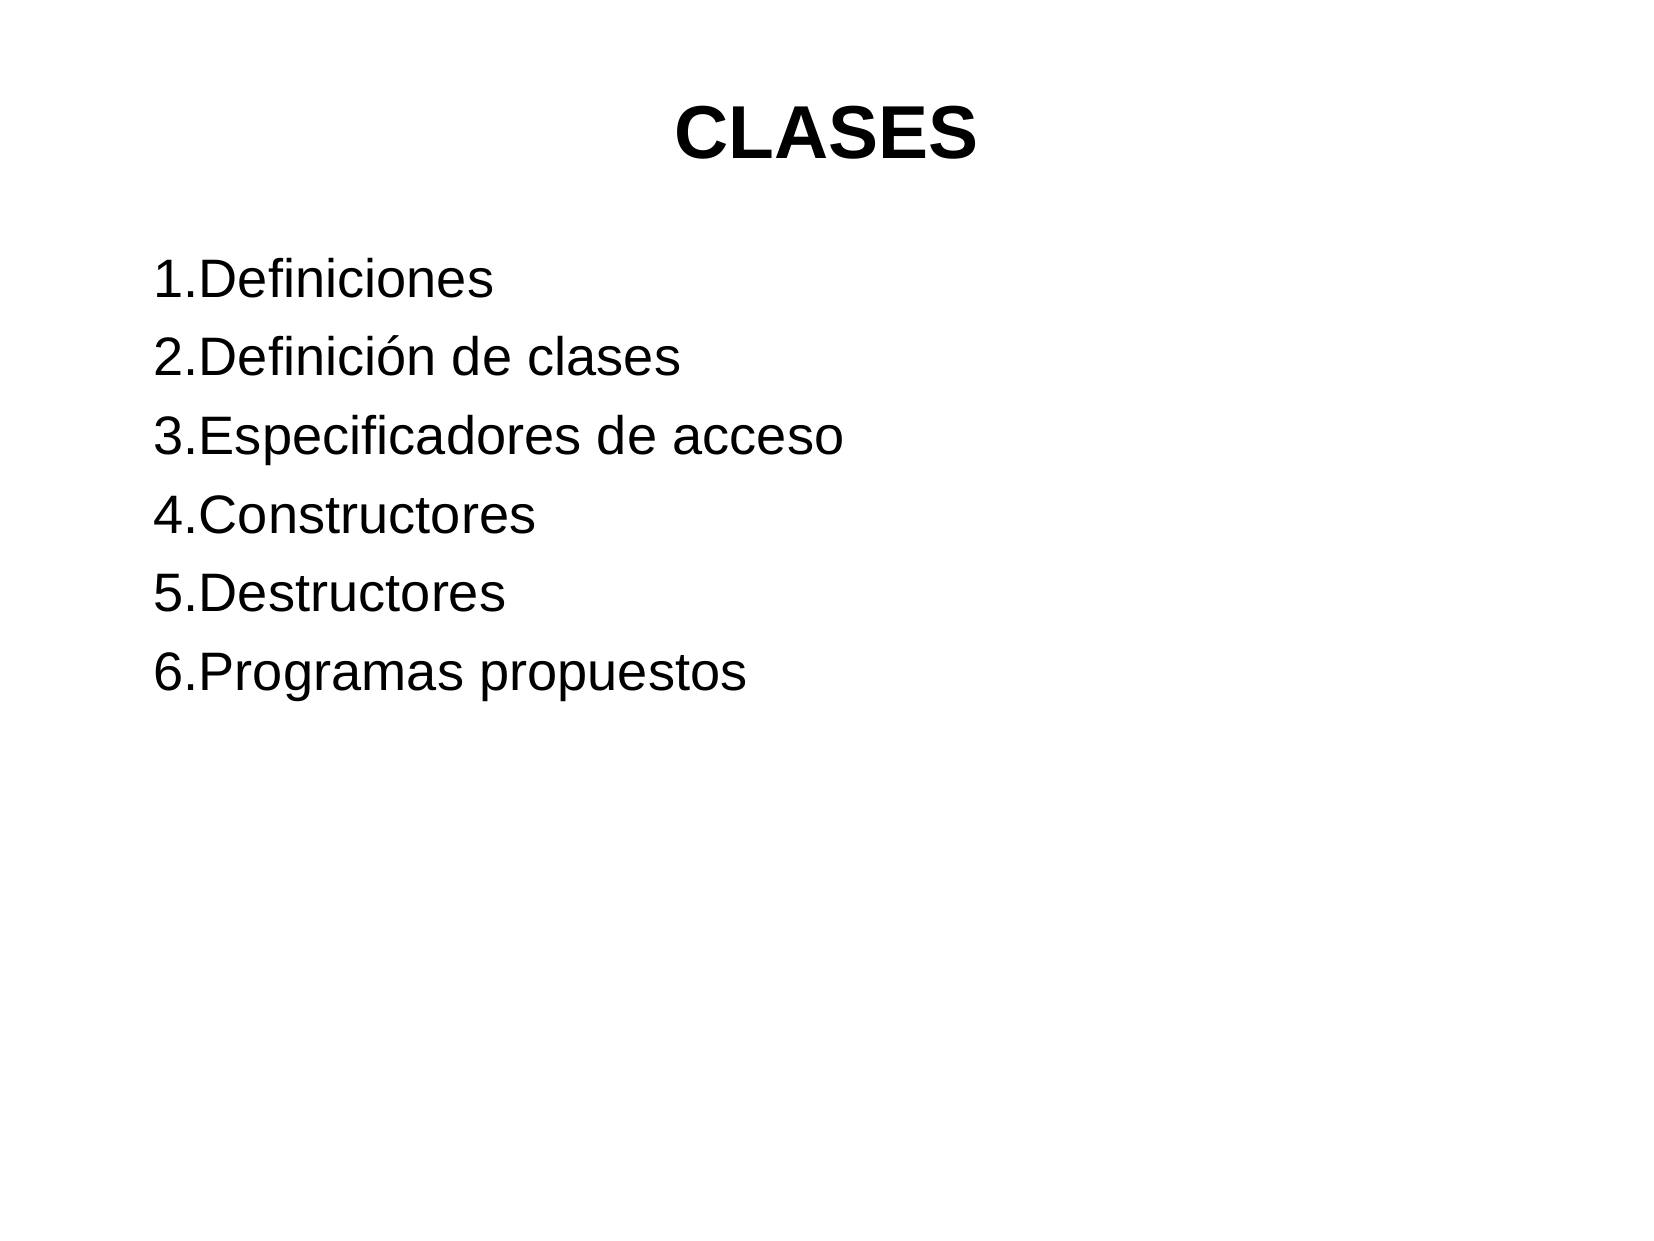

# CLASES
Definiciones
Definición de clases
Especificadores de acceso
Constructores
Destructores
Programas propuestos